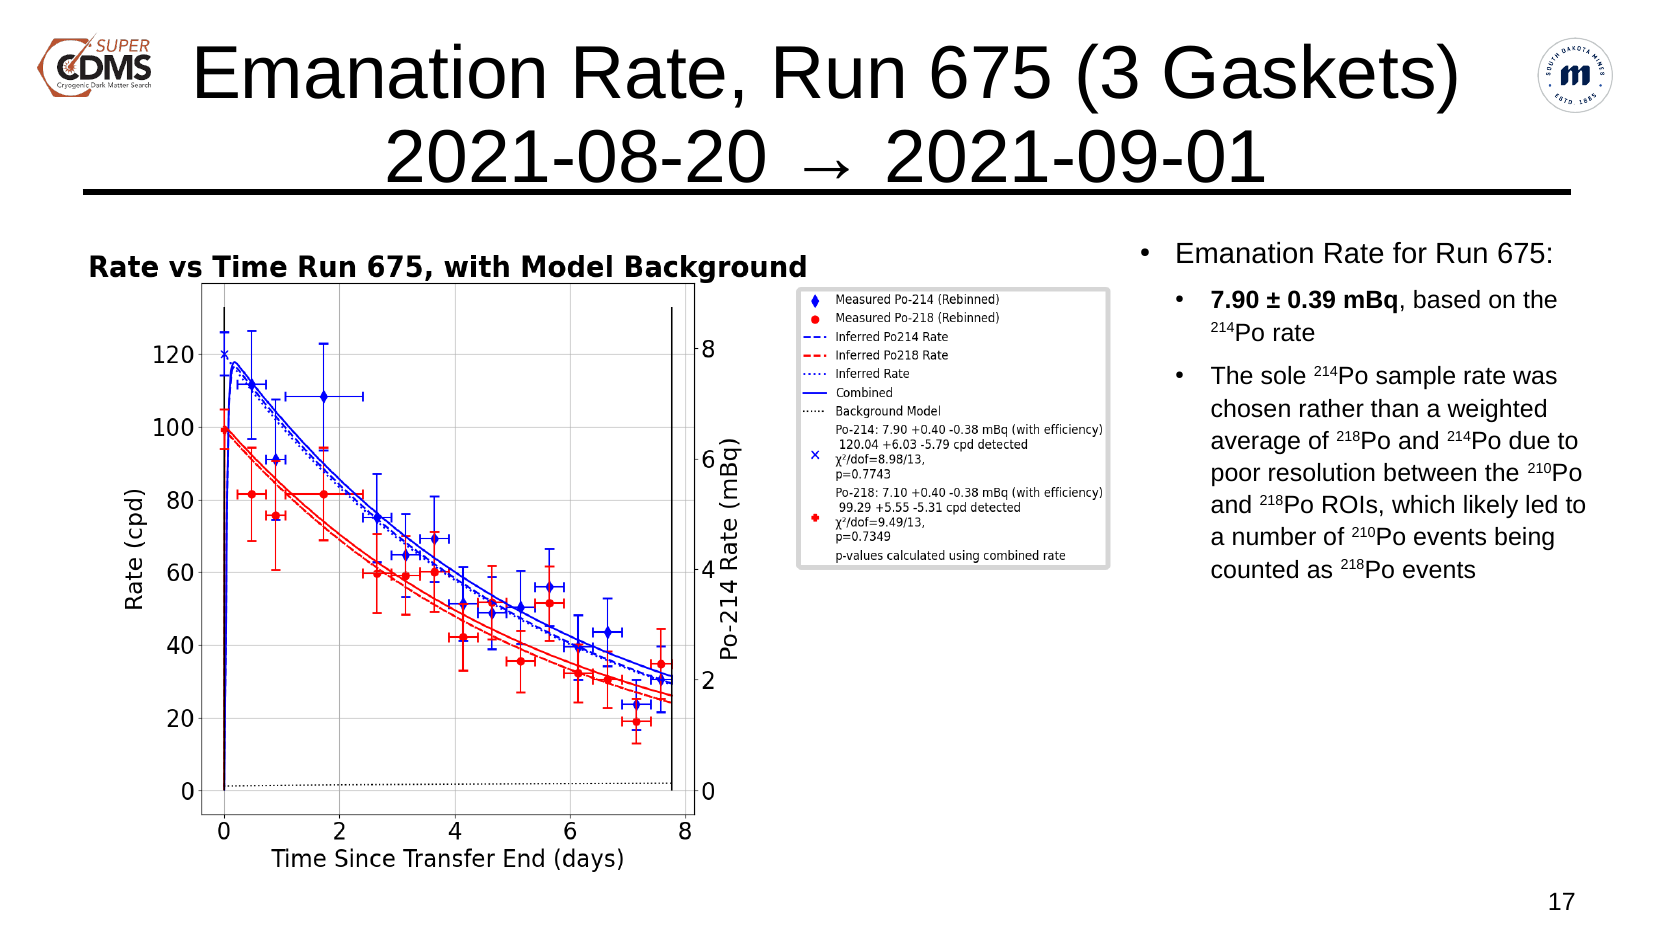

# Emanation Rate, Run 675 (3 Gaskets) 2021-08-20 → 2021-09-01
Emanation Rate for Run 675:
7.90 ± 0.39 mBq, based on the 214Po rate
The sole 214Po sample rate was chosen rather than a weighted average of 218Po and 214Po due to poor resolution between the 210Po and 218Po ROIs, which likely led to a number of 210Po events being counted as 218Po events